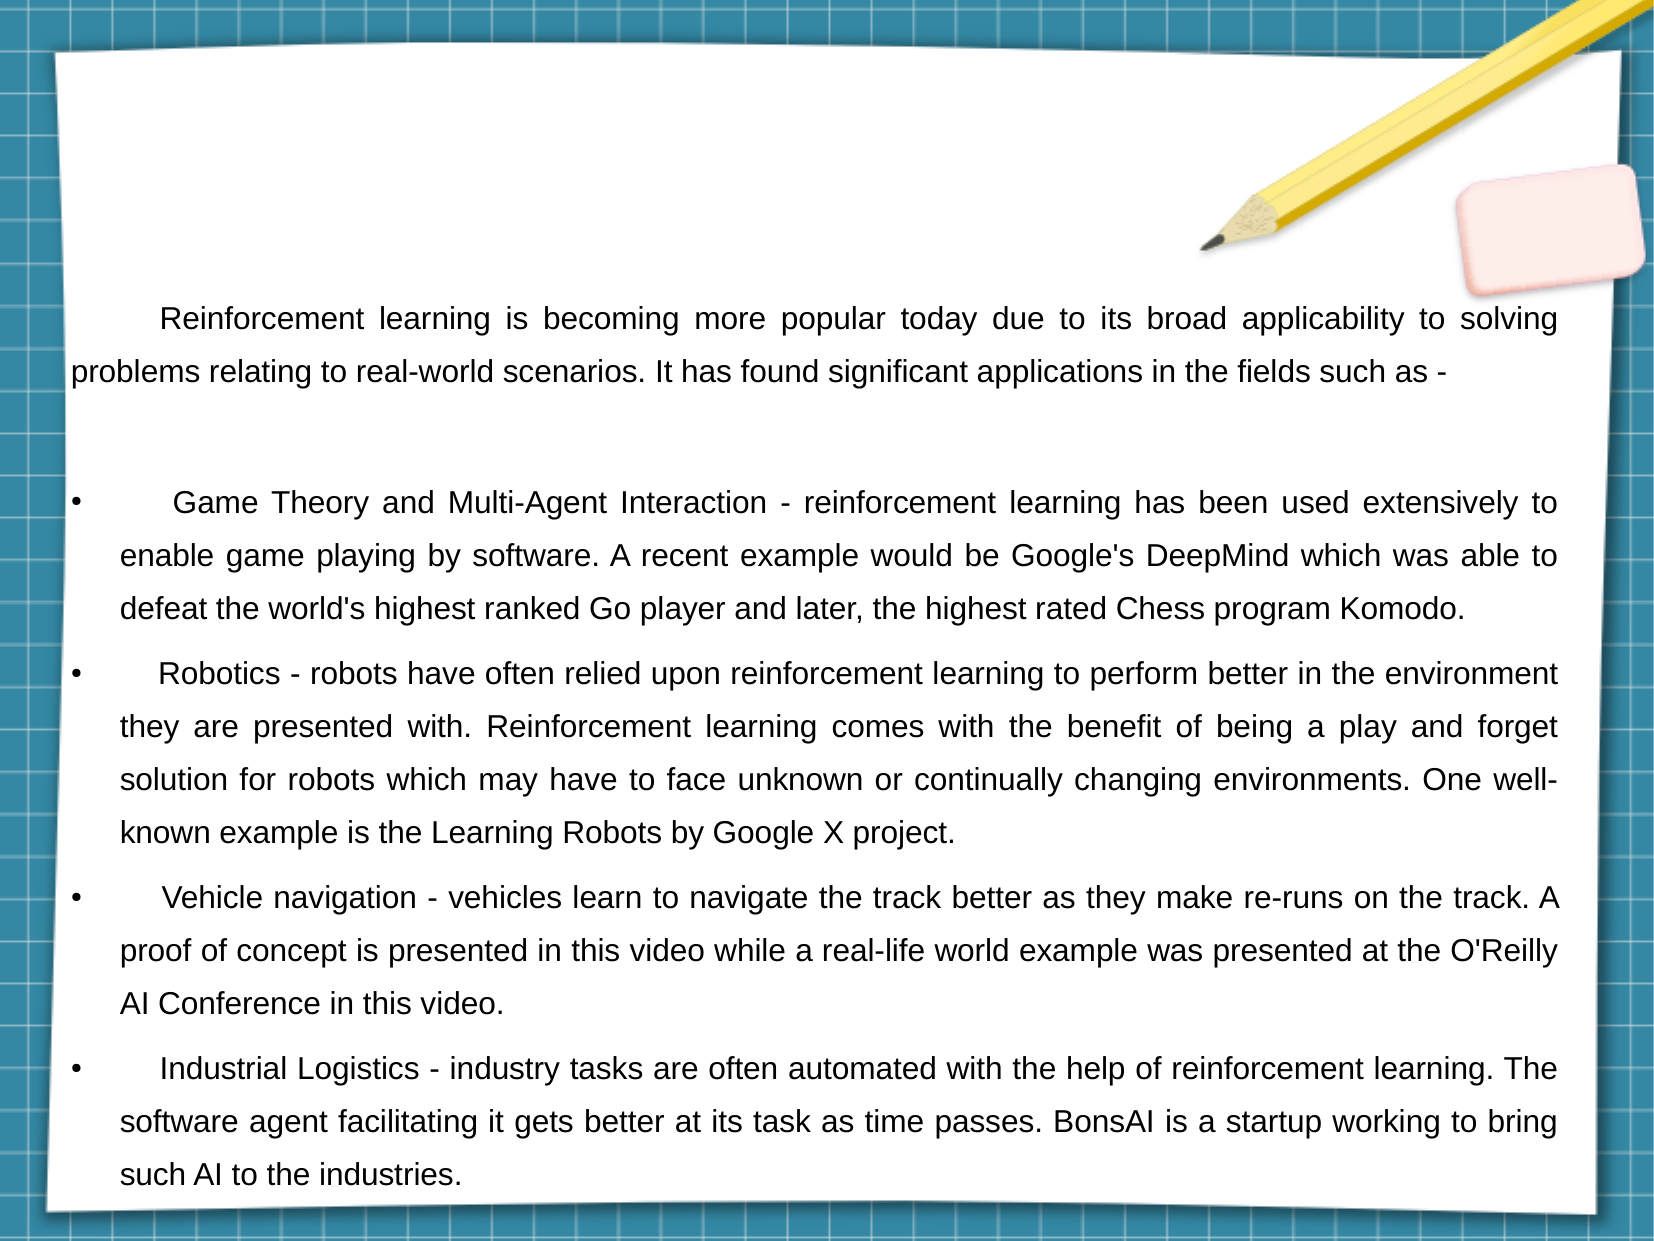

# Reinforcement learning is becoming more popular today due to its broad applicability to solving problems relating to real-world scenarios. It has found significant applications in the fields such as -
 Game Theory and Multi-Agent Interaction - reinforcement learning has been used extensively to enable game playing by software. A recent example would be Google's DeepMind which was able to defeat the world's highest ranked Go player and later, the highest rated Chess program Komodo.
 Robotics - robots have often relied upon reinforcement learning to perform better in the environment they are presented with. Reinforcement learning comes with the benefit of being a play and forget solution for robots which may have to face unknown or continually changing environments. One well-known example is the Learning Robots by Google X project.
 Vehicle navigation - vehicles learn to navigate the track better as they make re-runs on the track. A proof of concept is presented in this video while a real-life world example was presented at the O'Reilly AI Conference in this video.
 Industrial Logistics - industry tasks are often automated with the help of reinforcement learning. The software agent facilitating it gets better at its task as time passes. BonsAI is a startup working to bring such AI to the industries.